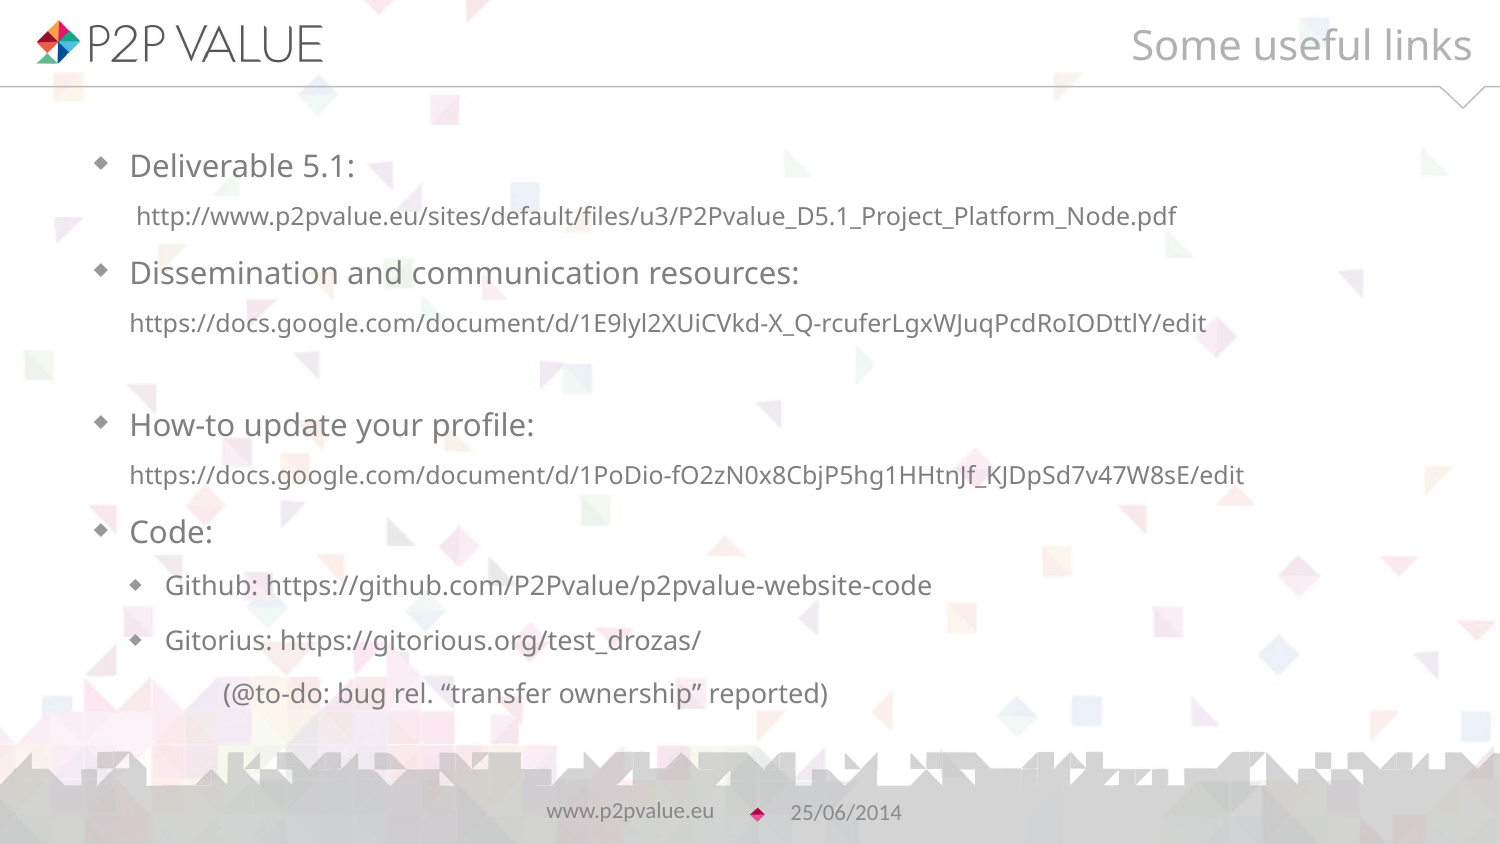

# Some useful links
Deliverable 5.1:
 http://www.p2pvalue.eu/sites/default/files/u3/P2Pvalue_D5.1_Project_Platform_Node.pdf
Dissemination and communication resources:
https://docs.google.com/document/d/1E9lyl2XUiCVkd-X_Q-rcuferLgxWJuqPcdRoIODttlY/edit
How-to update your profile:
https://docs.google.com/document/d/1PoDio-fO2zN0x8CbjP5hg1HHtnJf_KJDpSd7v47W8sE/edit
Code:
Github: https://github.com/P2Pvalue/p2pvalue-website-code
Gitorius: https://gitorious.org/test_drozas/
	(@to-do: bug rel. “transfer ownership” reported)
25/06/2014
www.p2pvalue.eu